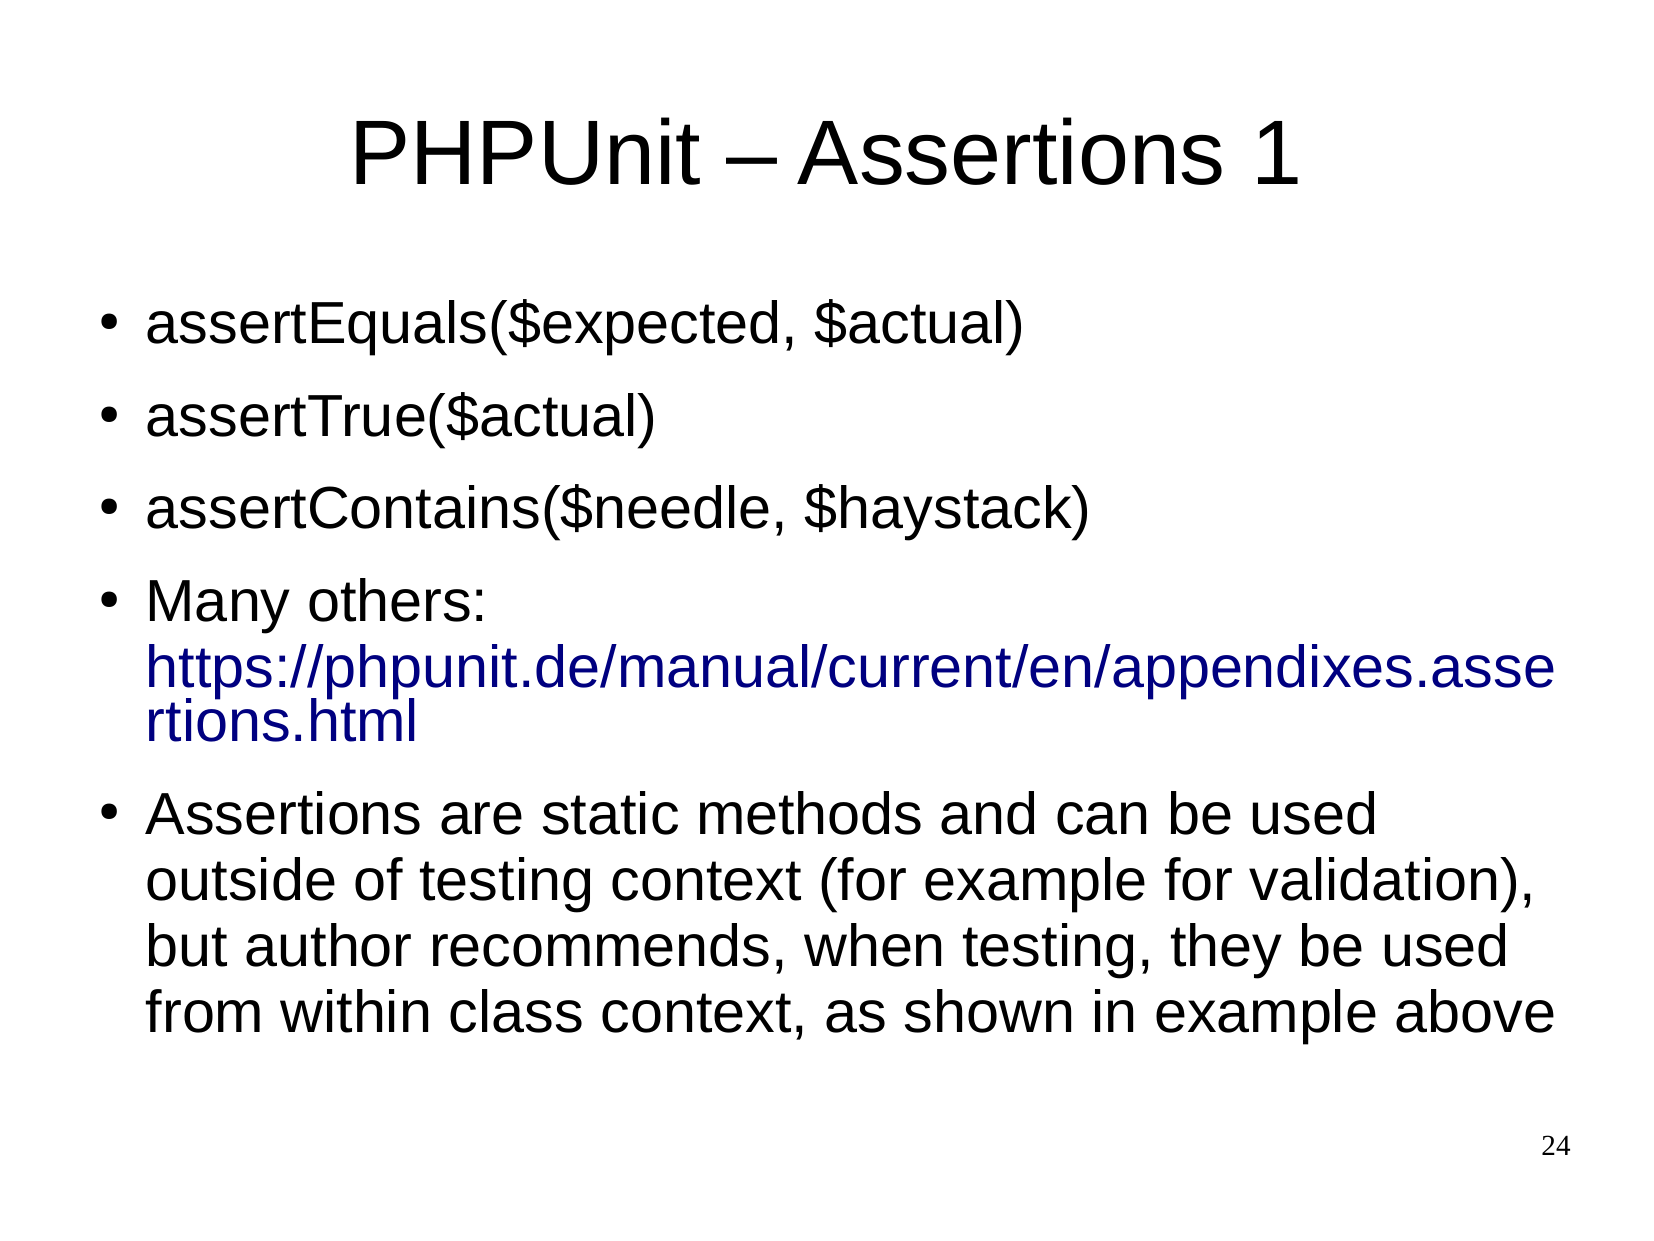

# PHPUnit – Assertions 1
assertEquals($expected, $actual)
assertTrue($actual)
assertContains($needle, $haystack)
Many others: https://phpunit.de/manual/current/en/appendixes.assertions.html
Assertions are static methods and can be used outside of testing context (for example for validation), but author recommends, when testing, they be used from within class context, as shown in example above
24